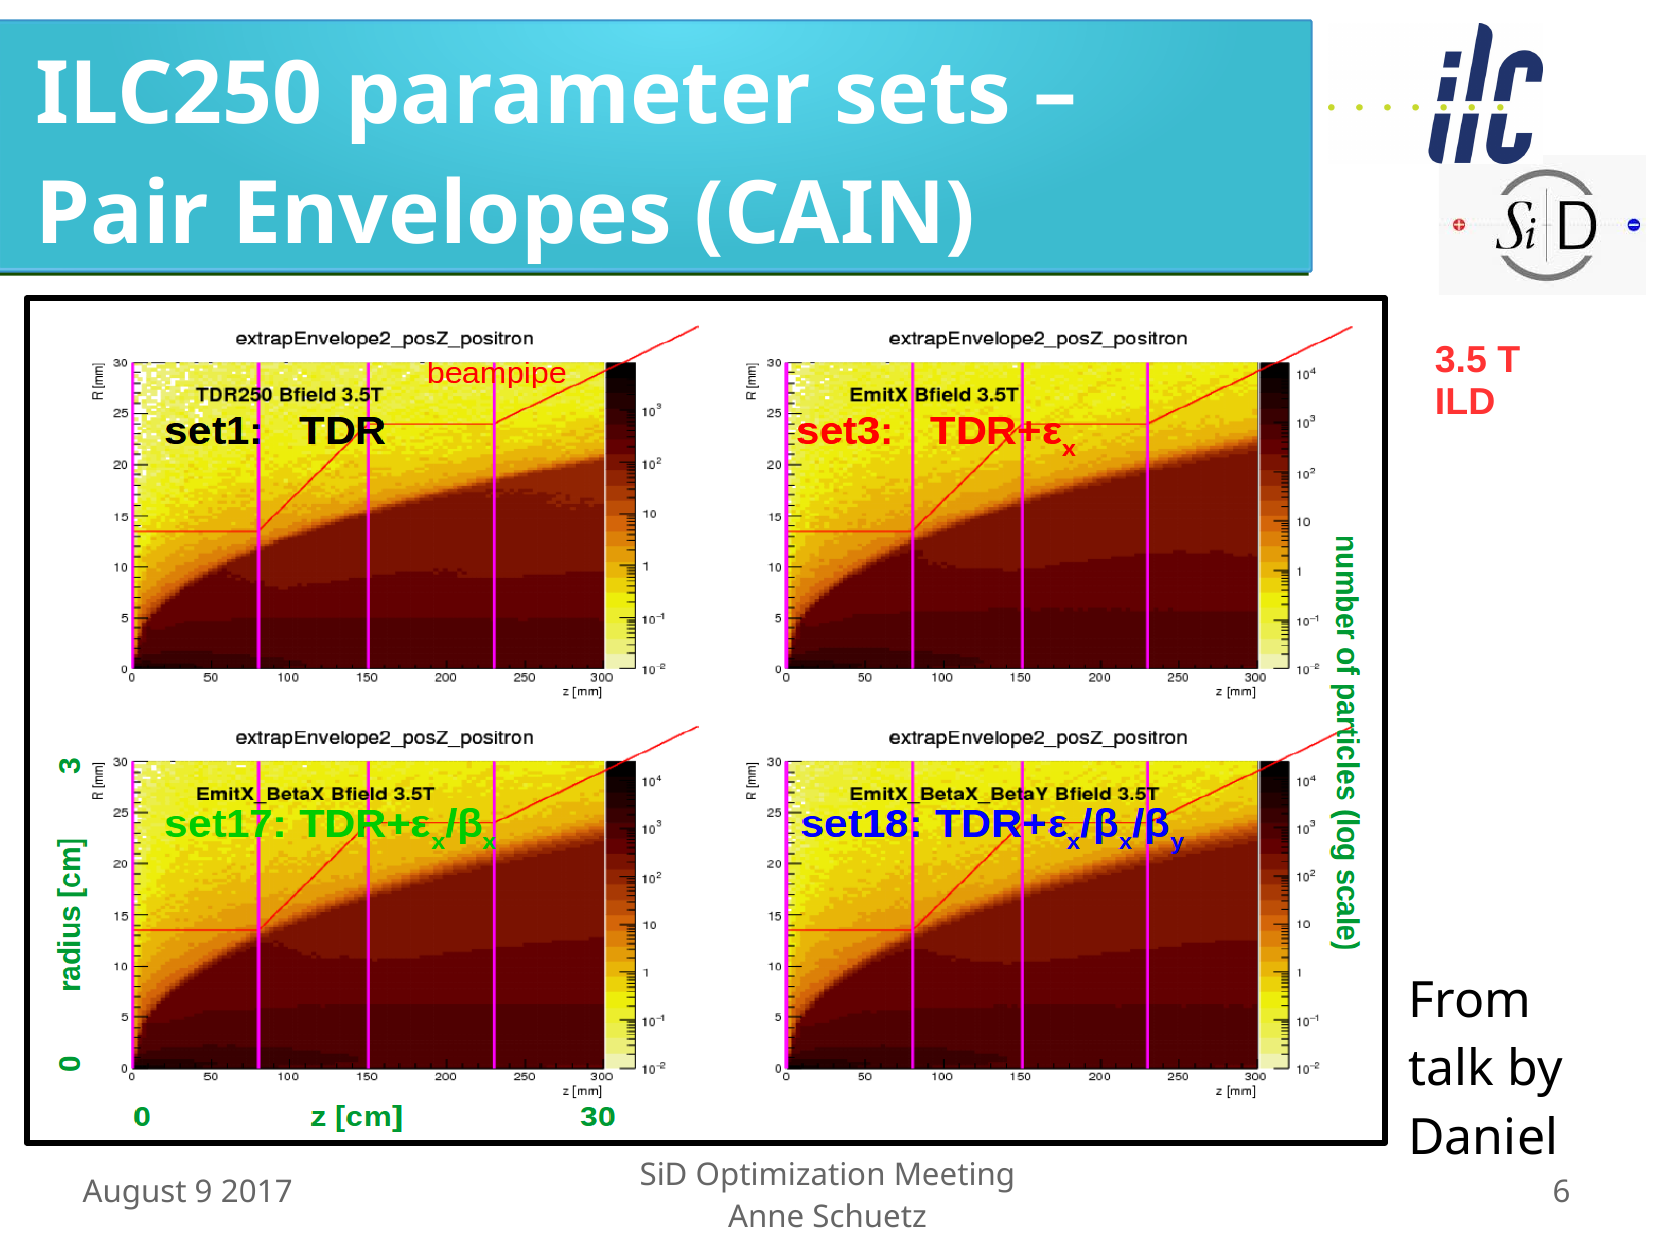

# ILC250 parameter sets – Pair Envelopes (CAIN)
3.5 T
ILD
From talk by Daniel
6